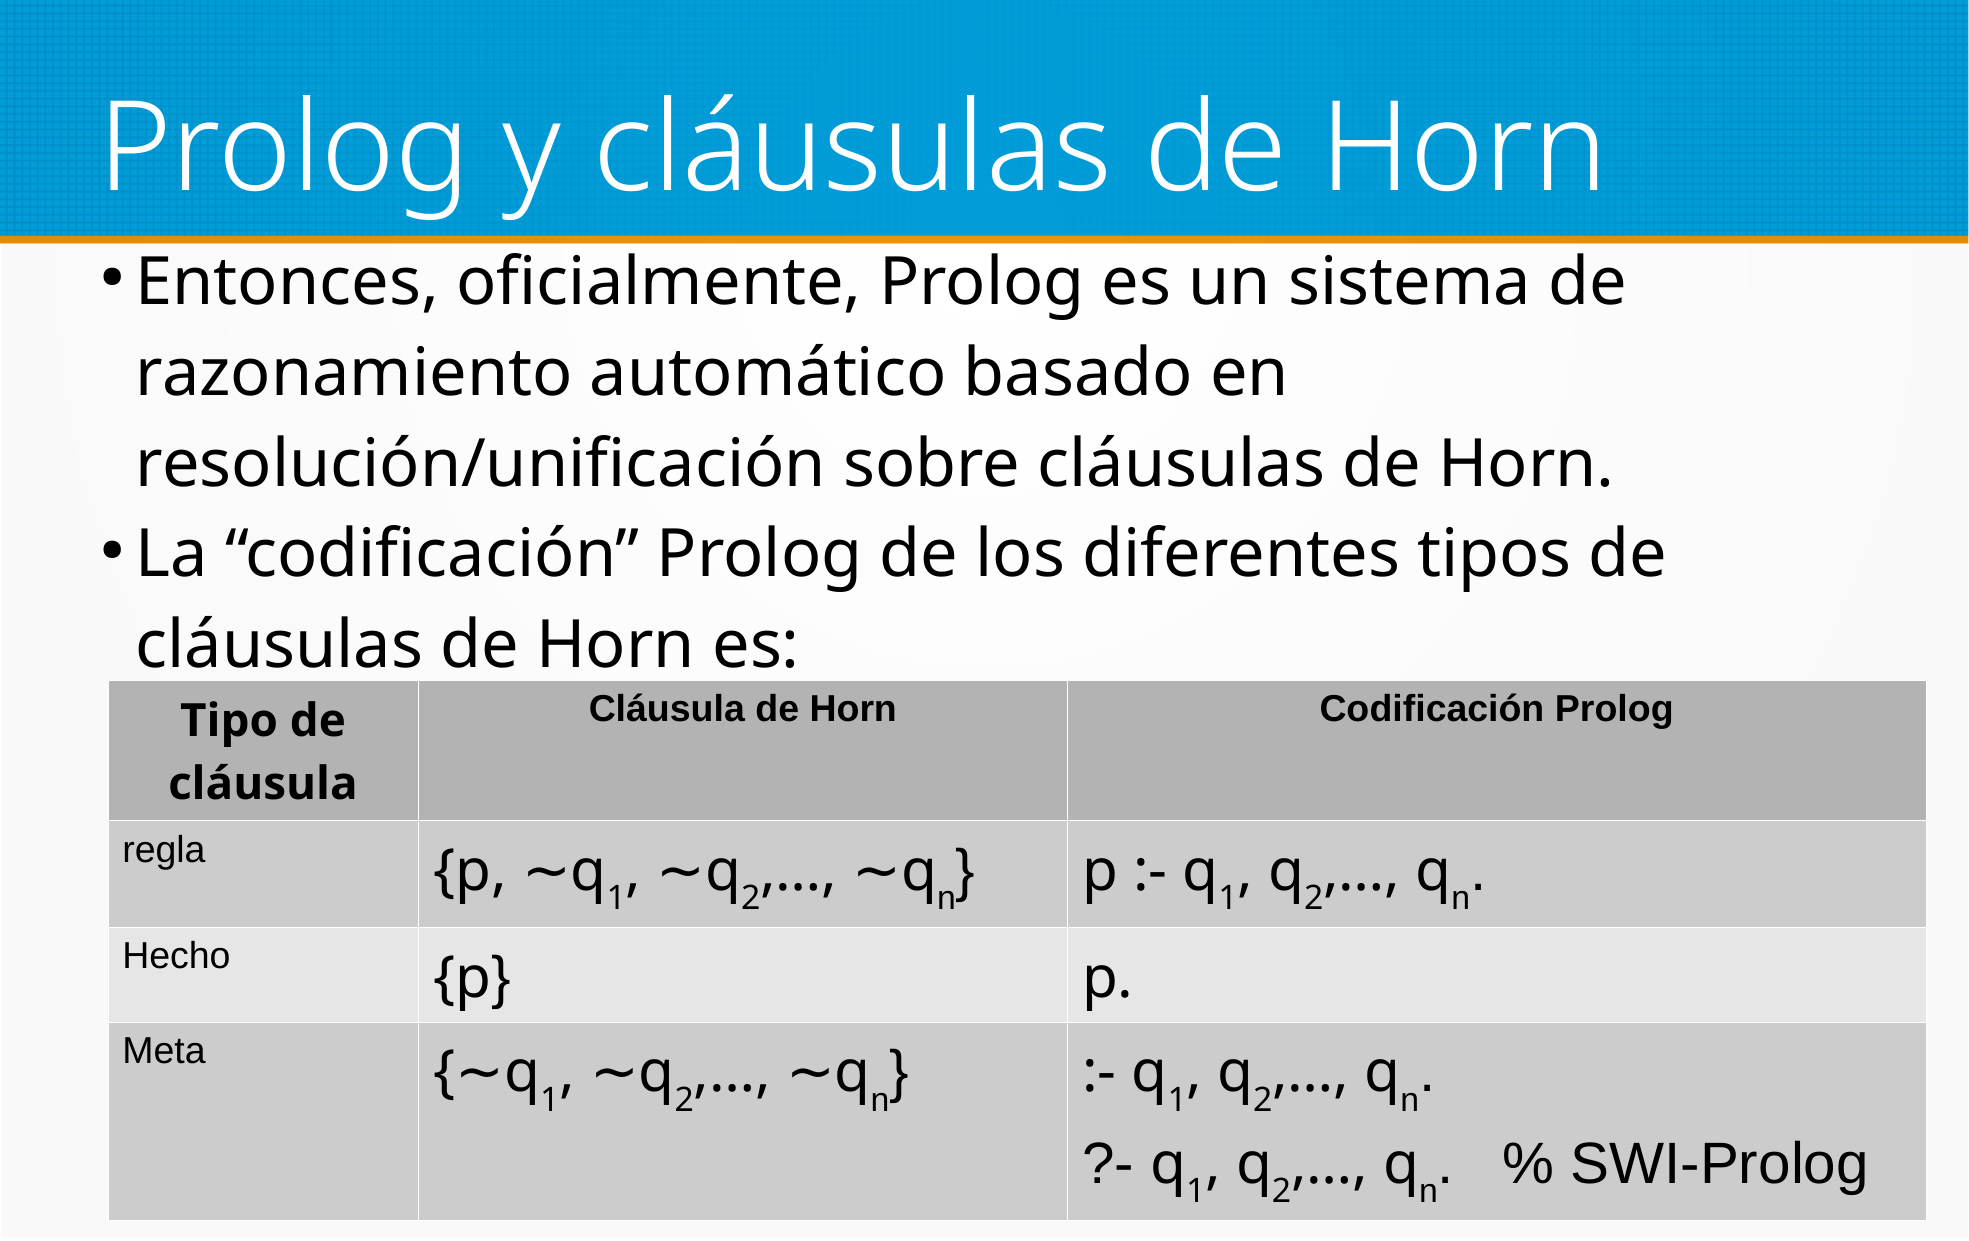

# Prolog y cláusulas de Horn
Entonces, oficialmente, Prolog es un sistema de razonamiento automático basado en resolución/unificación sobre cláusulas de Horn.
La “codificación” Prolog de los diferentes tipos de cláusulas de Horn es:
| Tipo de cláusula | Cláusula de Horn | Codificación Prolog |
| --- | --- | --- |
| regla | {p, ∼q1, ∼q2,…, ∼qn} | p :- q1, q2,…, qn. |
| Hecho | {p} | p. |
| Meta | {∼q1, ∼q2,…, ∼qn} | :- q1, q2,…, qn. ?- q1, q2,…, qn. % SWI-Prolog |